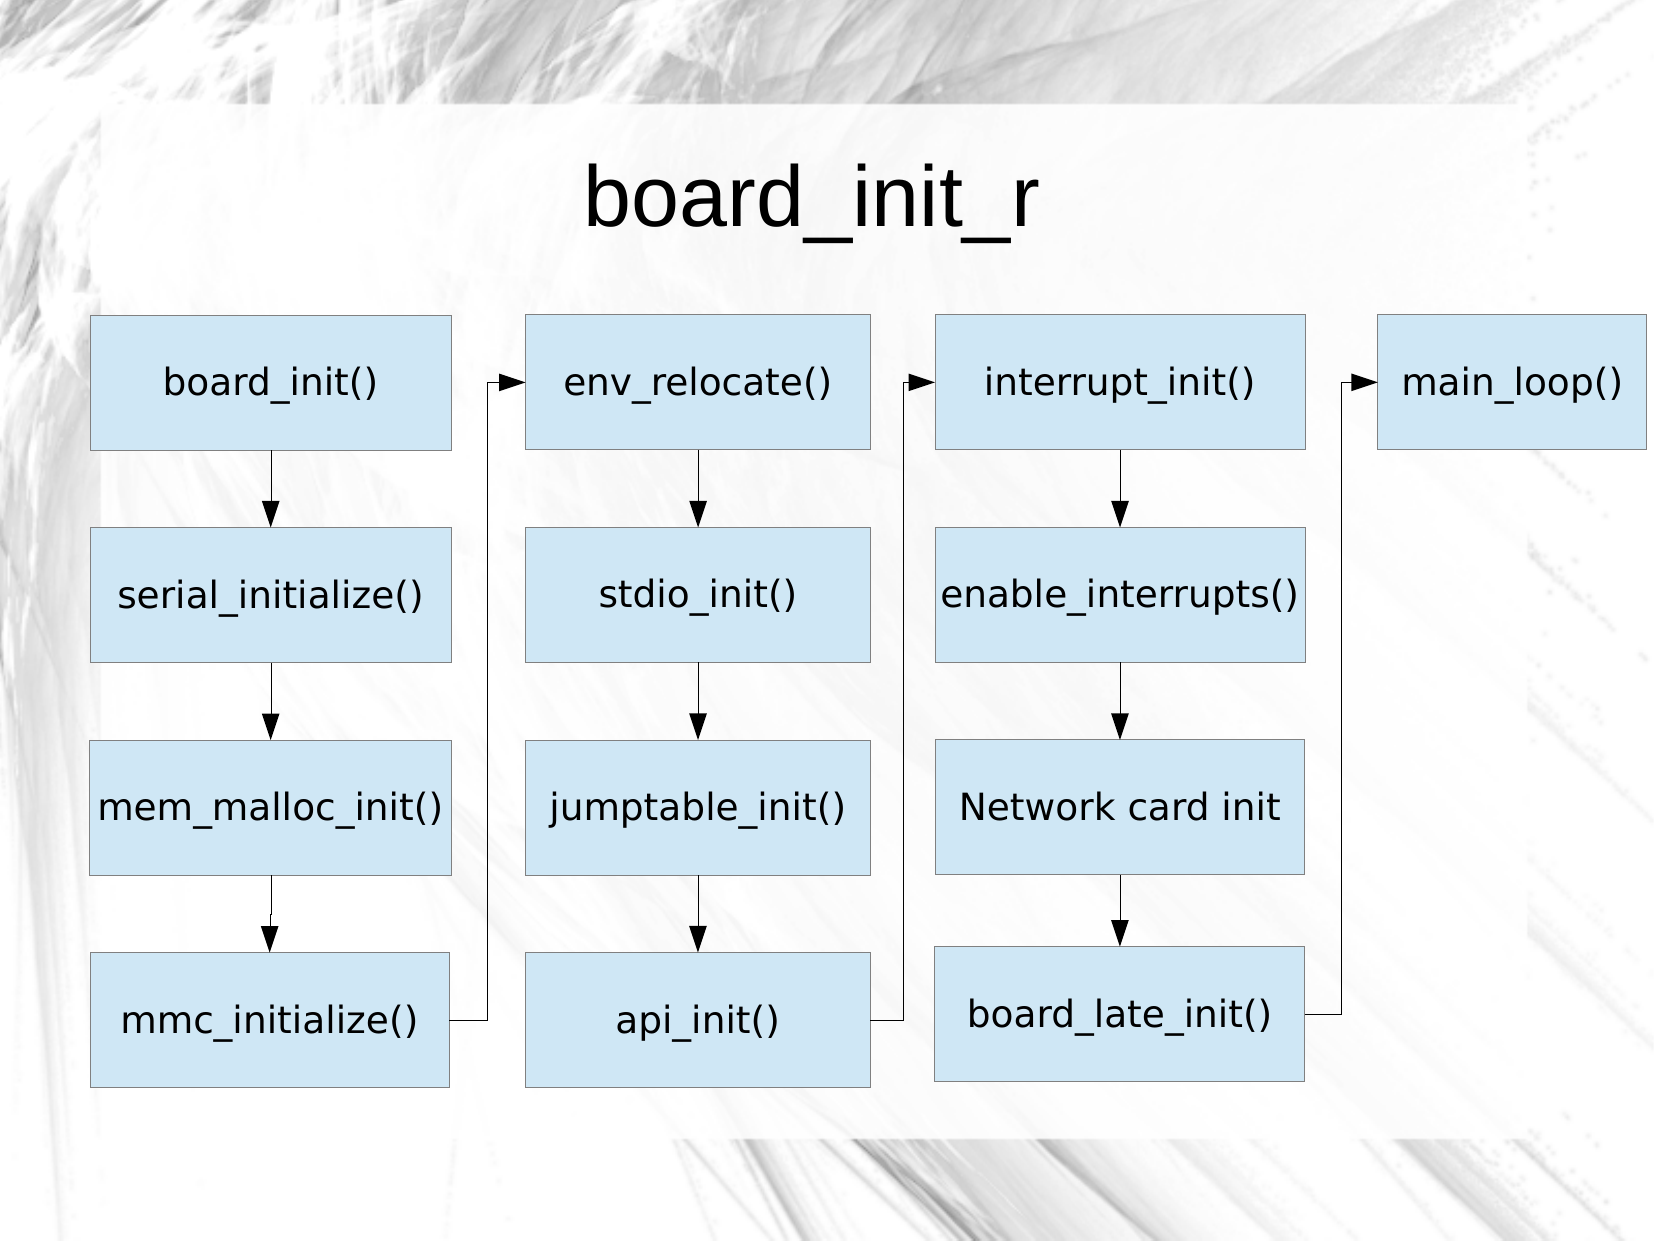

# board_init_r
main_loop()
interrupt_init()
env_relocate()
board_init()
enable_interrupts()
stdio_init()
serial_initialize()
Network card init
jumptable_init()
mem_malloc_init()
board_late_init()
api_init()
mmc_initialize()